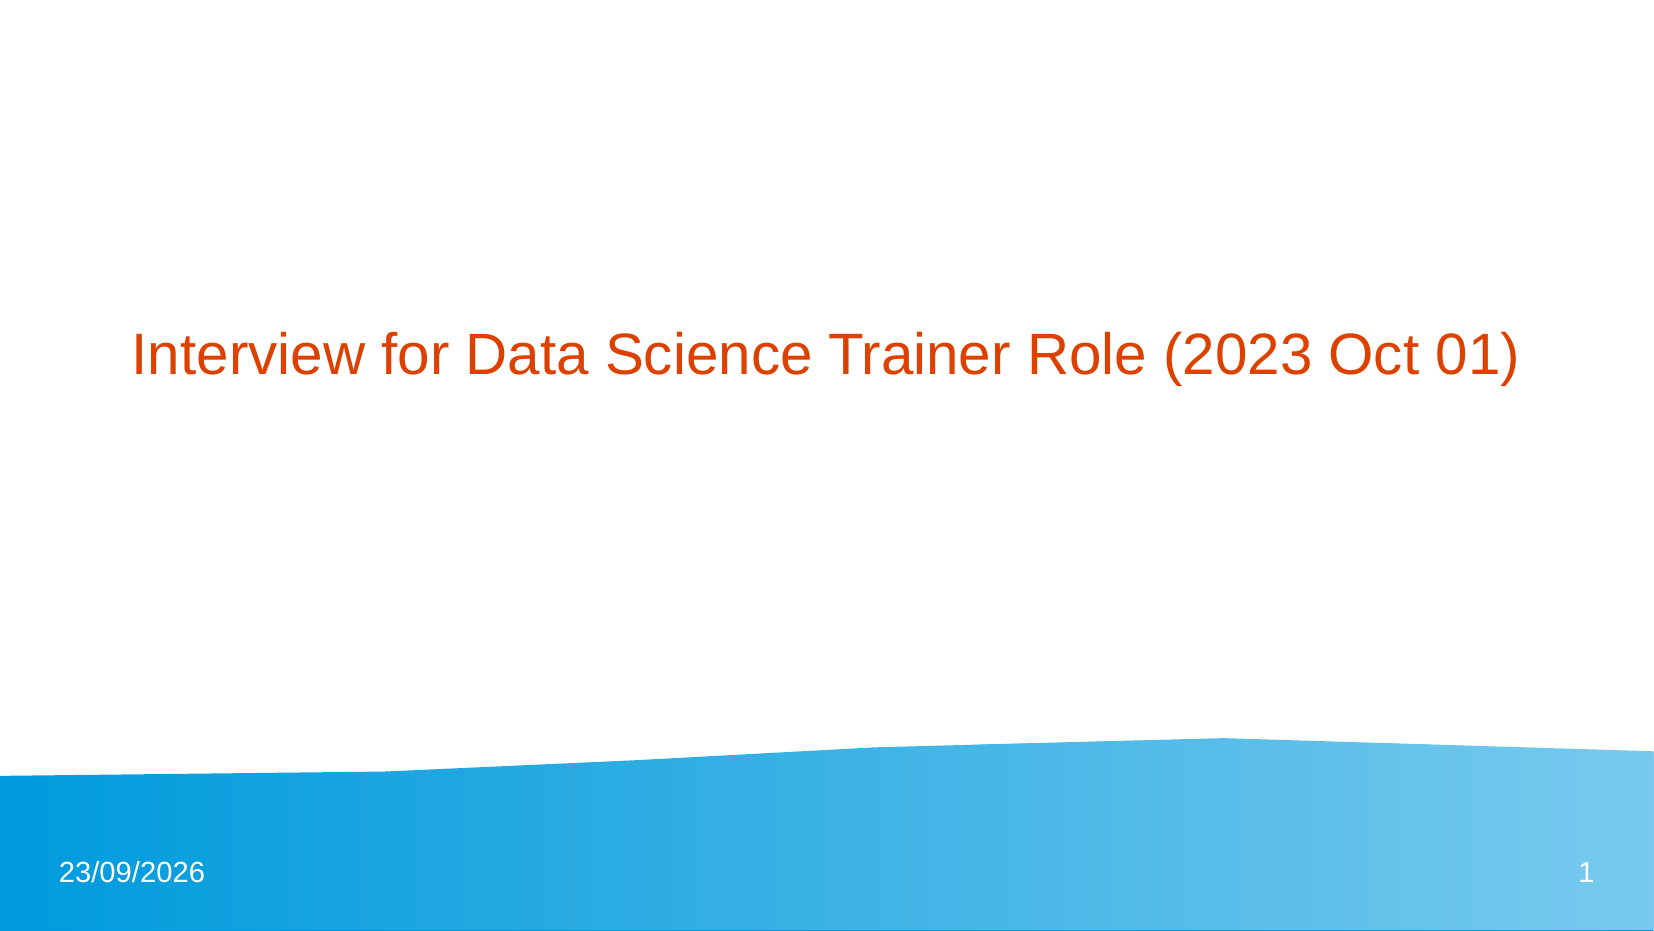

# Interview for Data Science Trainer Role (2023 Oct 01)